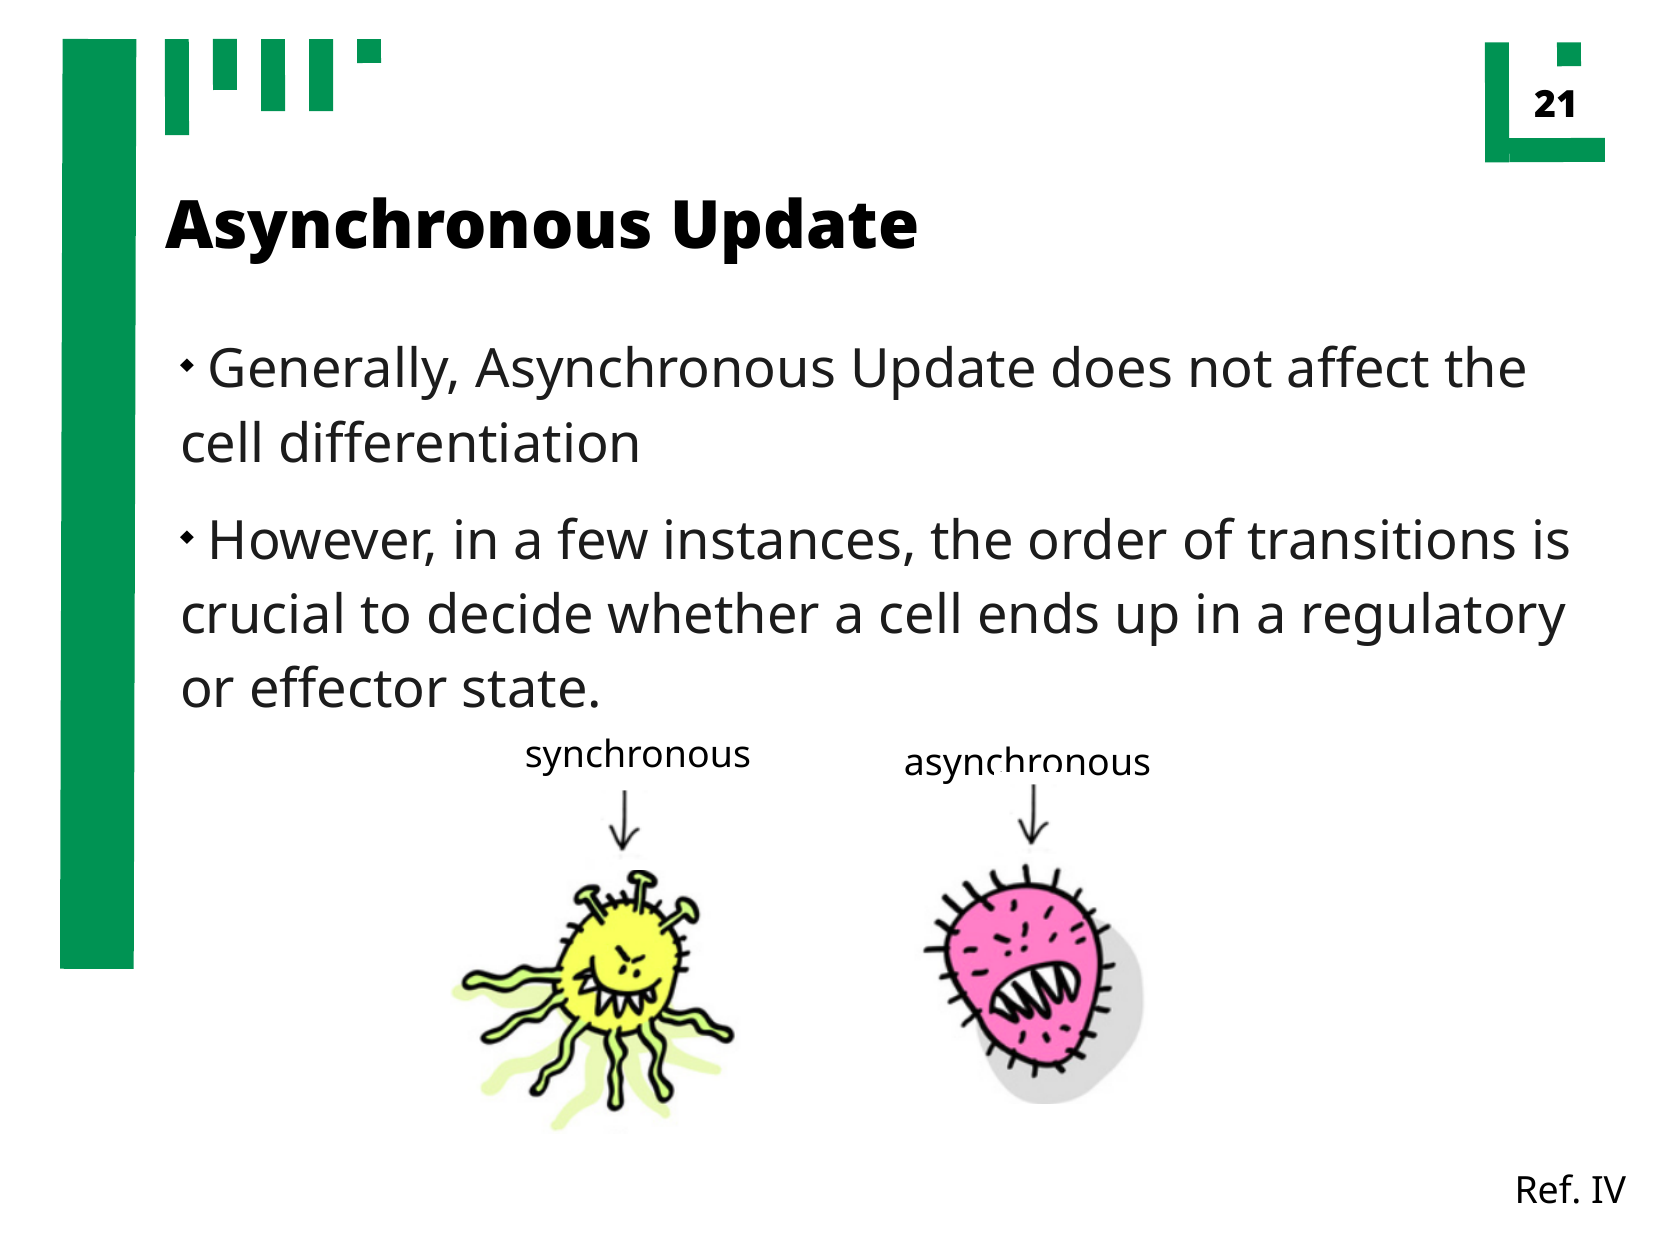

# Asynchronous Update
 Generally, Asynchronous Update does not affect the cell differentiation
 However, in a few instances, the order of transitions is crucial to decide whether a cell ends up in a regulatory or effector state.
synchronous
asynchronous
Ref. IV